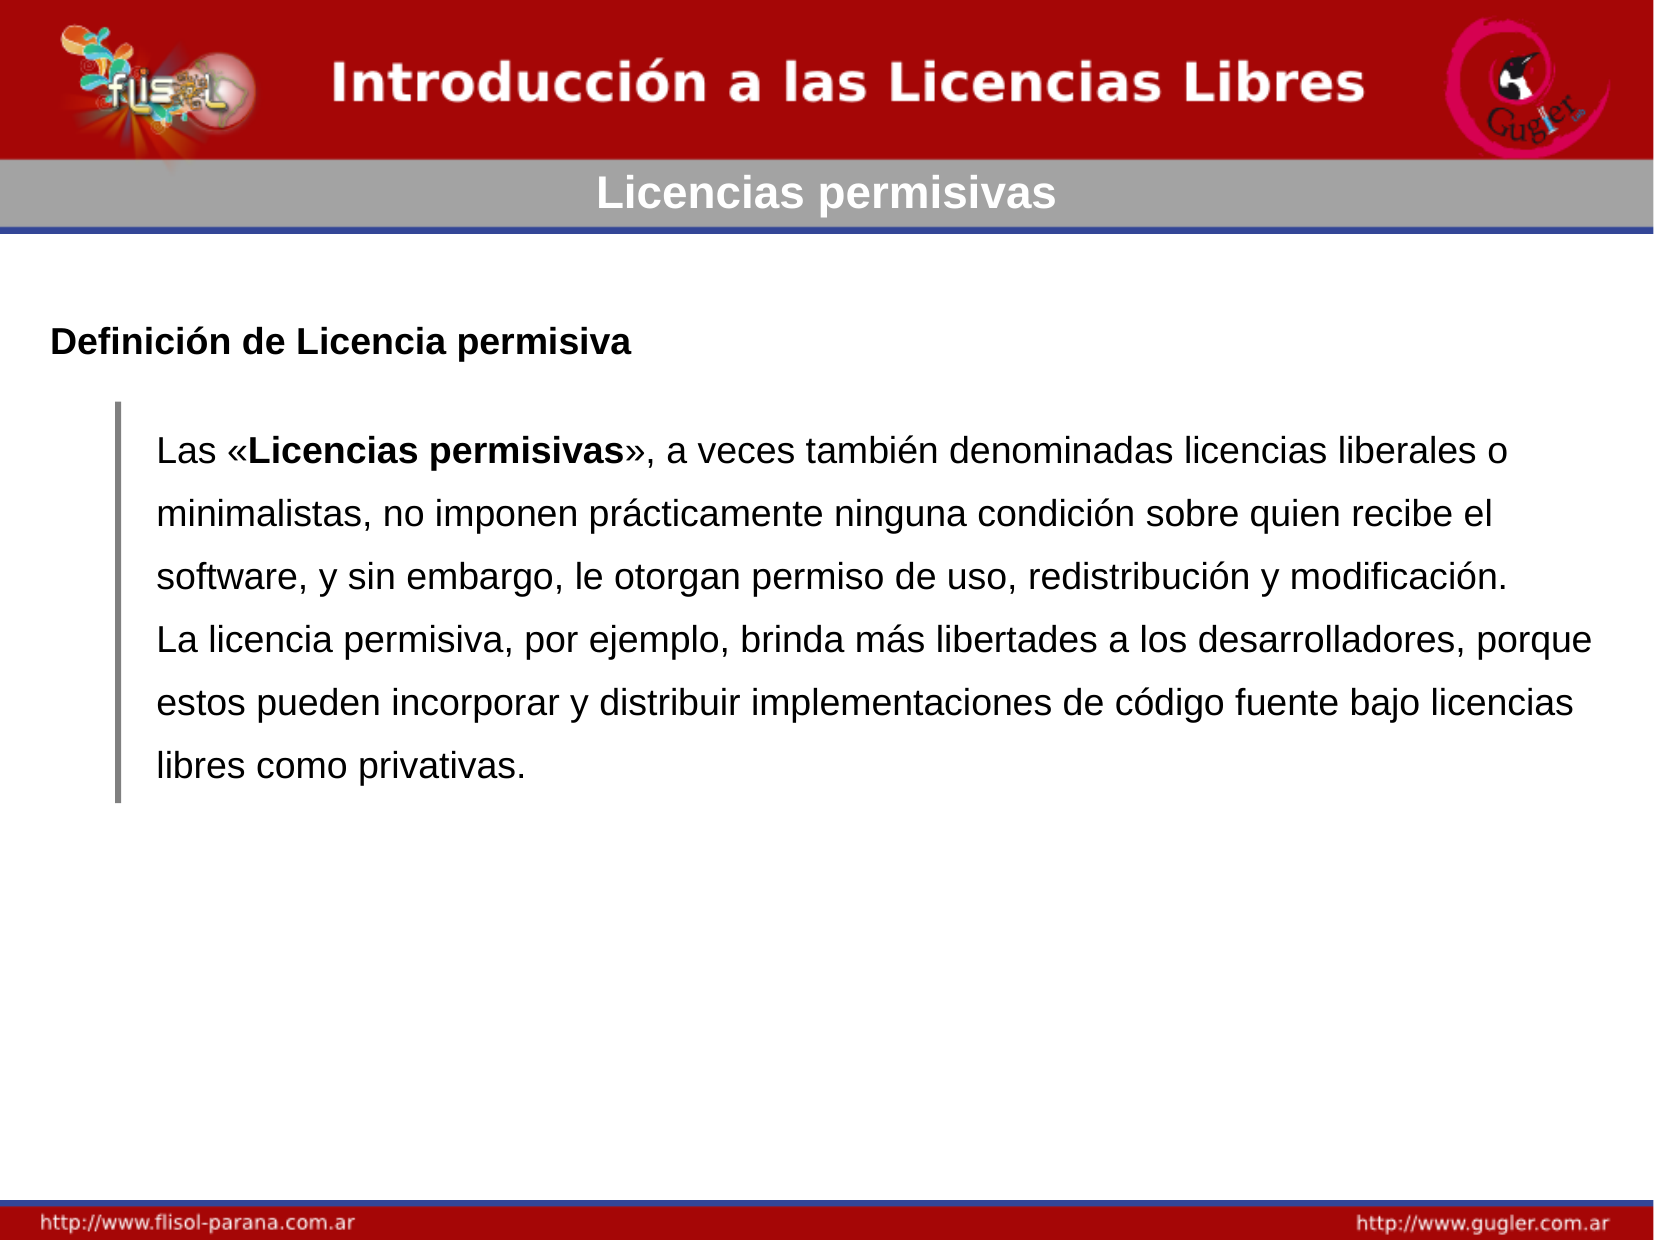

Licencias permisivas
Definición de Licencia permisiva
Las «Licencias permisivas», a veces también denominadas licencias liberales o minimalistas, no imponen prácticamente ninguna condición sobre quien recibe el software, y sin embargo, le otorgan permiso de uso, redistribución y modificación.
La licencia permisiva, por ejemplo, brinda más libertades a los desarrolladores, porque estos pueden incorporar y distribuir implementaciones de código fuente bajo licencias libres como privativas.